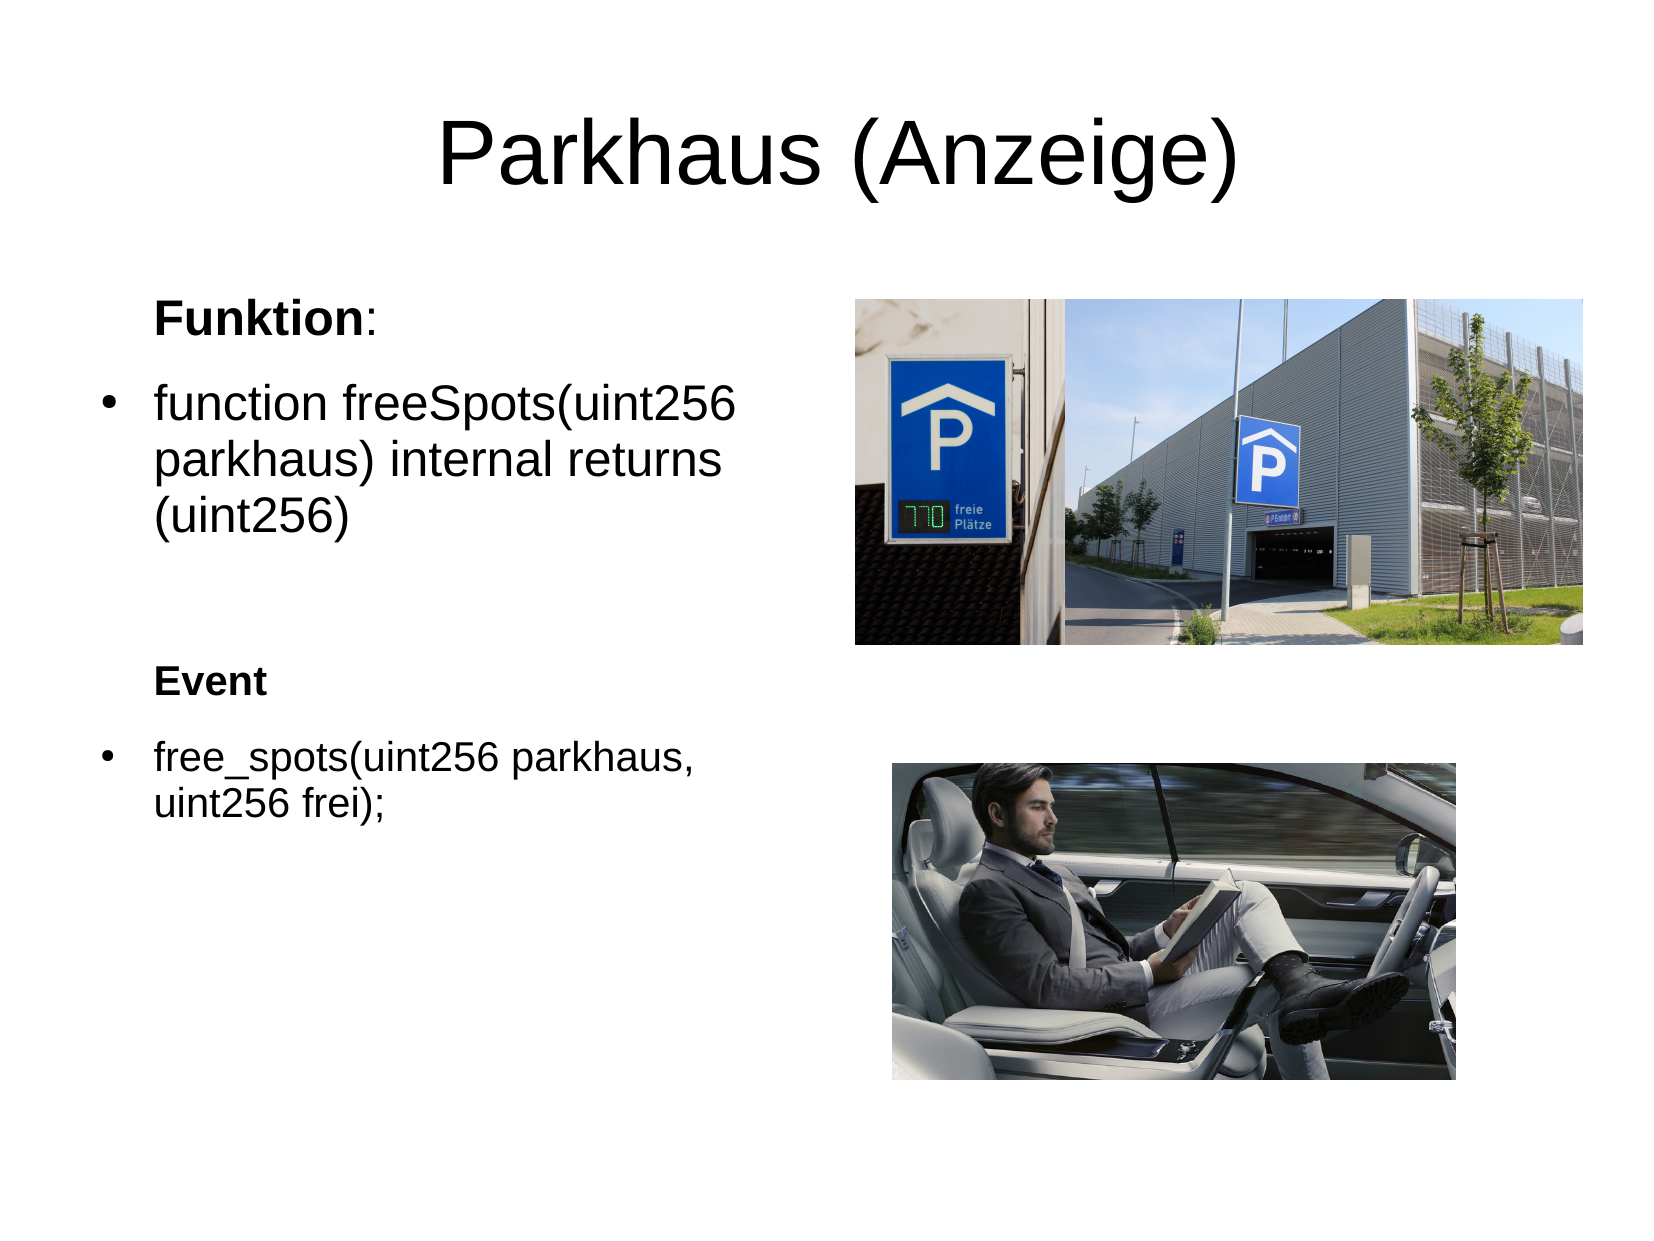

# Parkhaus (Anzeige)
Funktion:
function freeSpots(uint256 parkhaus) internal returns (uint256)
Event
free_spots(uint256 parkhaus, uint256 frei);